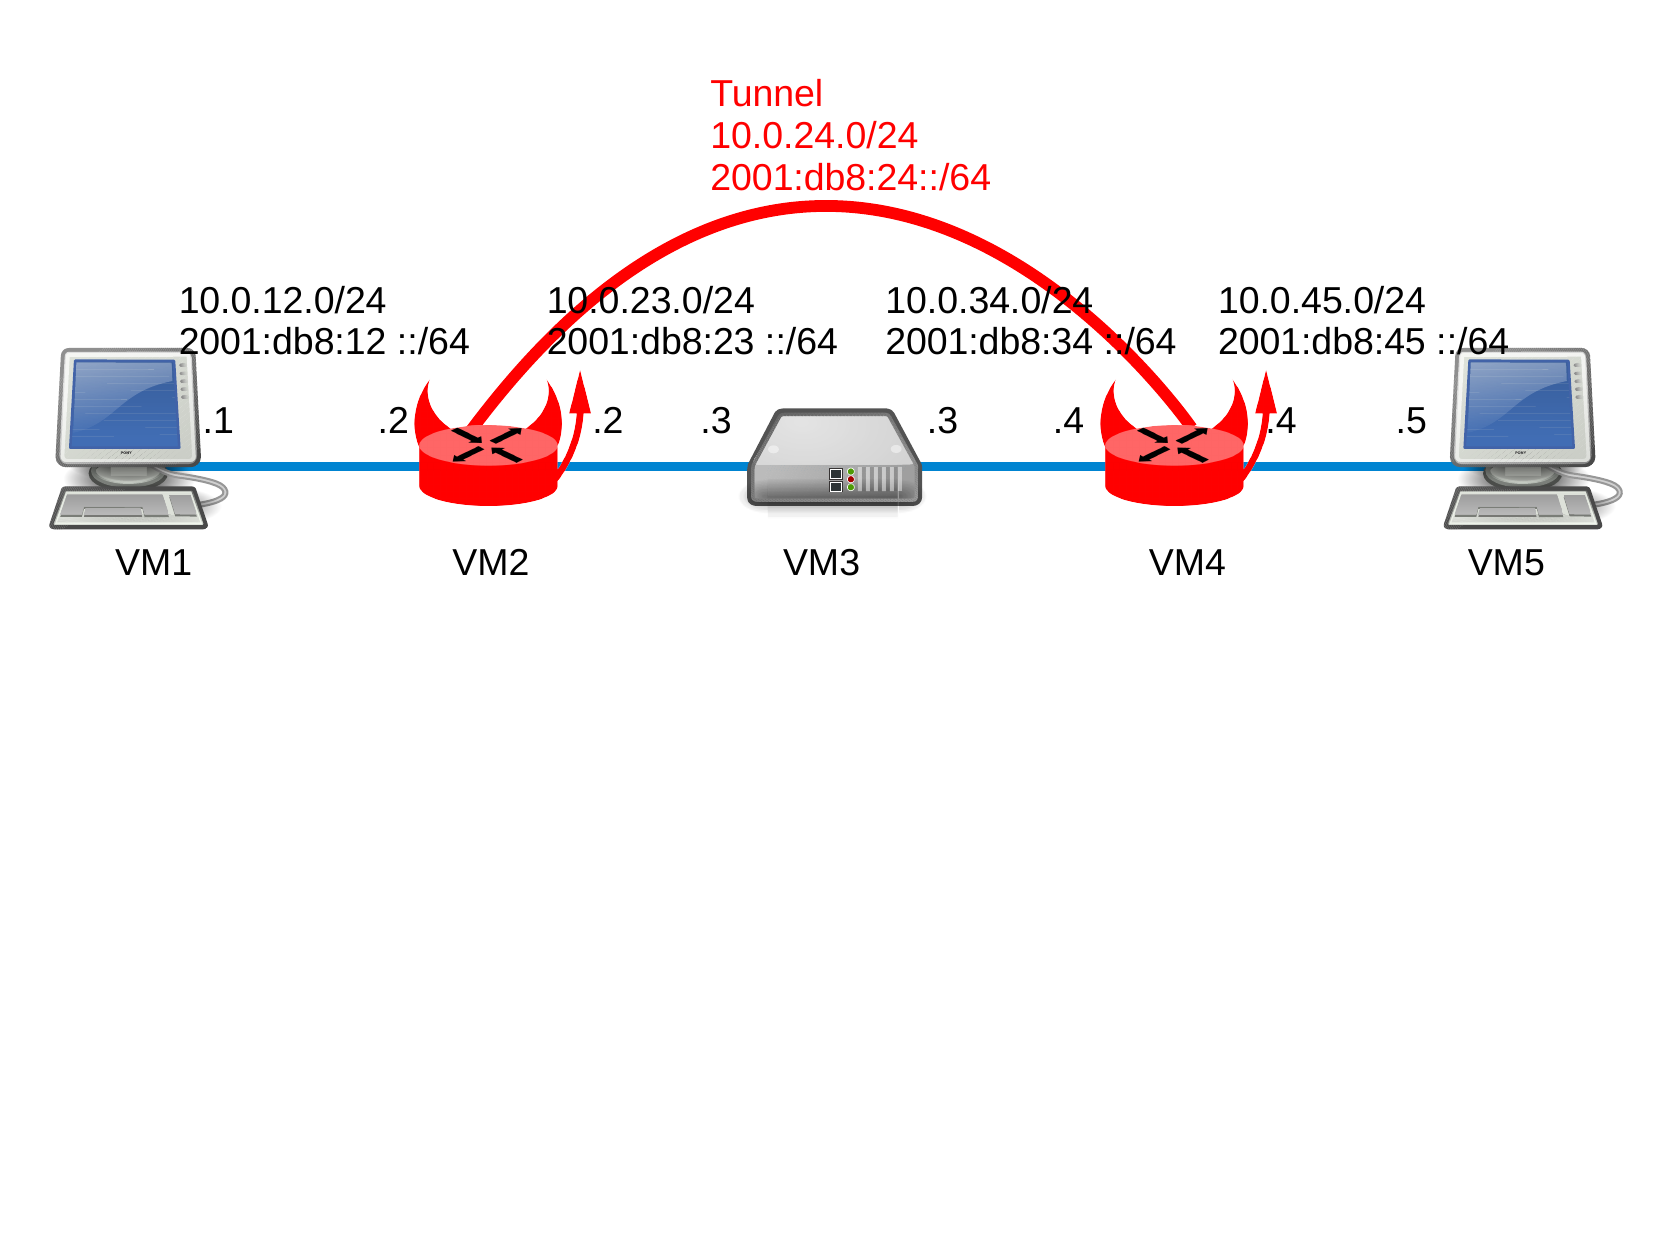

Tunnel
10.0.24.0/24
2001:db8:24::/64
10.0.12.0/24
2001:db8:12 ::/64
10.0.23.0/24
2001:db8:23 ::/64
10.0.34.0/24
2001:db8:34 ::/64
10.0.45.0/24
2001:db8:45 ::/64
.1
.2
.2
.3
.3
.4
.4
.5
VM1
VM2
VM3
VM4
VM5